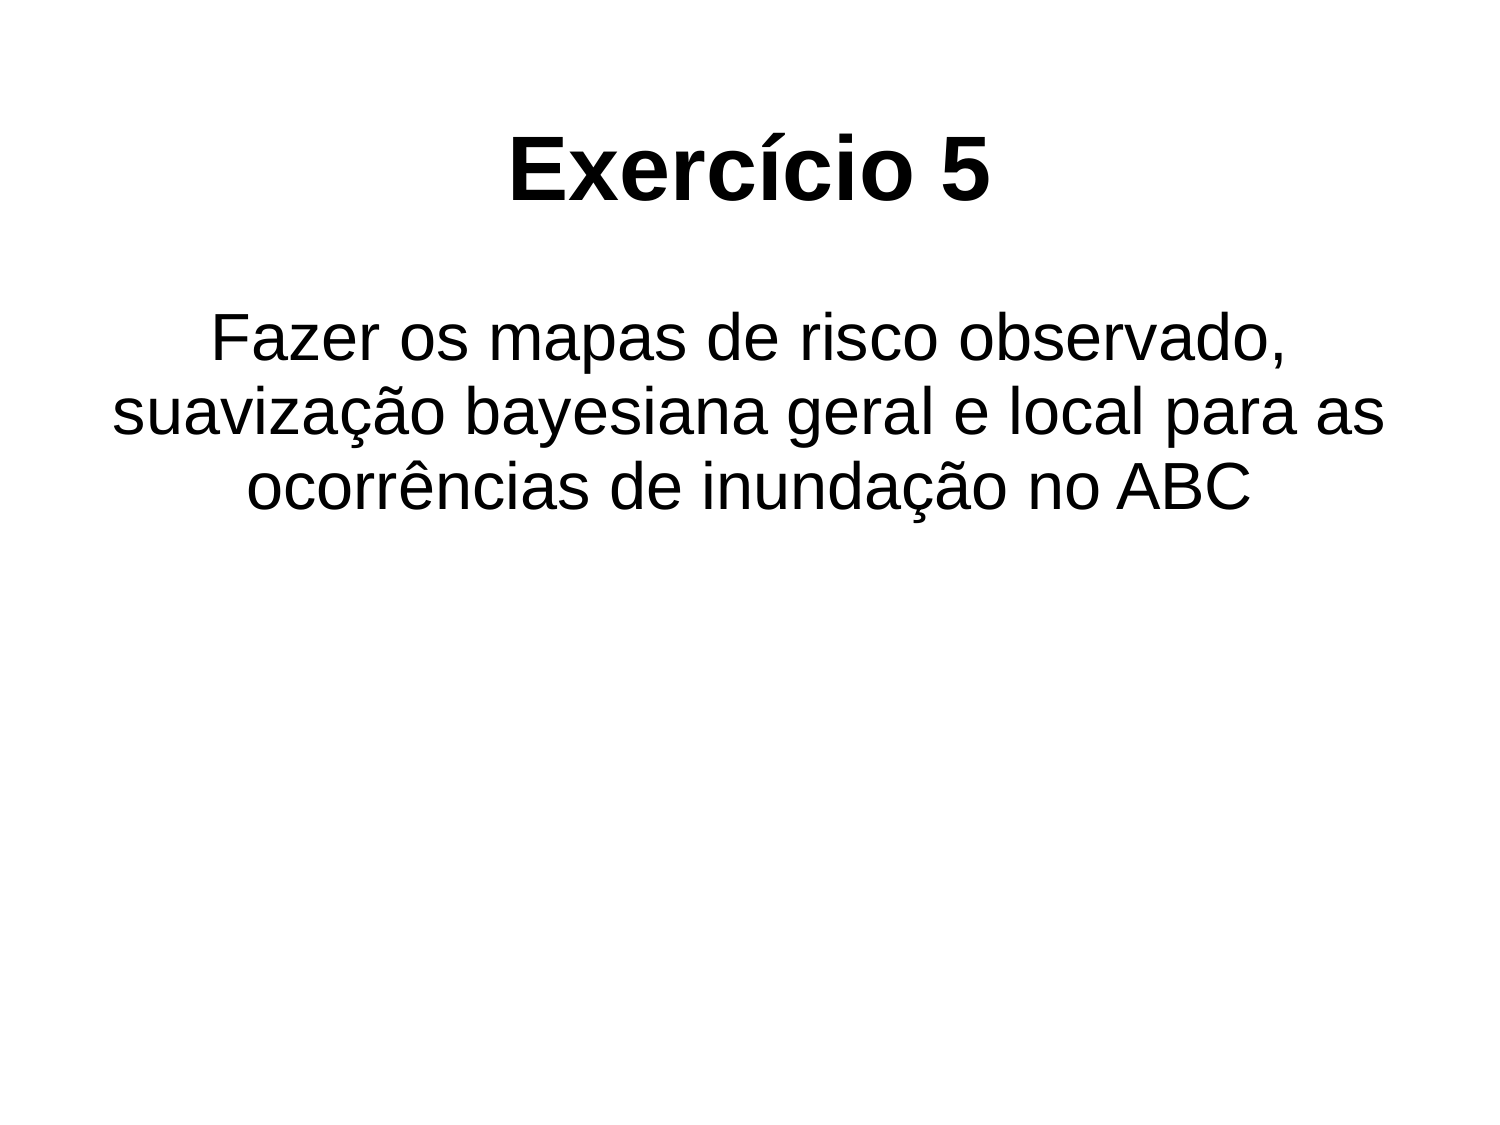

# Exercício 5
Fazer os mapas de risco observado, suavização bayesiana geral e local para as ocorrências de inundação no ABC